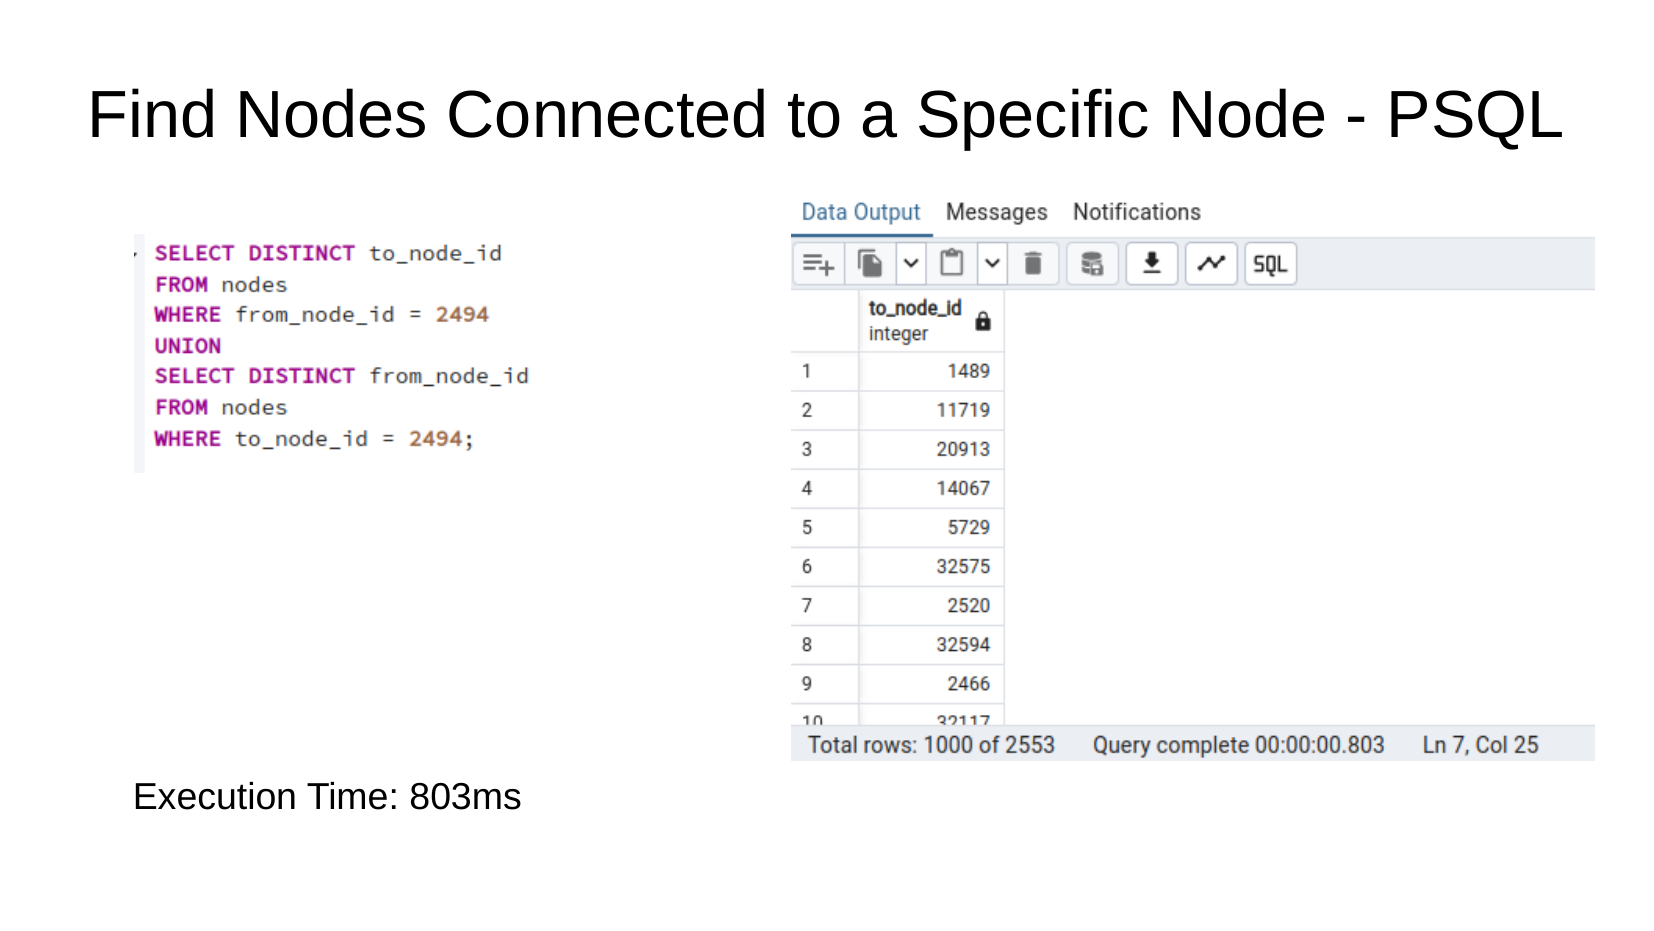

# Find Nodes Connected to a Specific Node - PSQL
Execution Time: 803ms